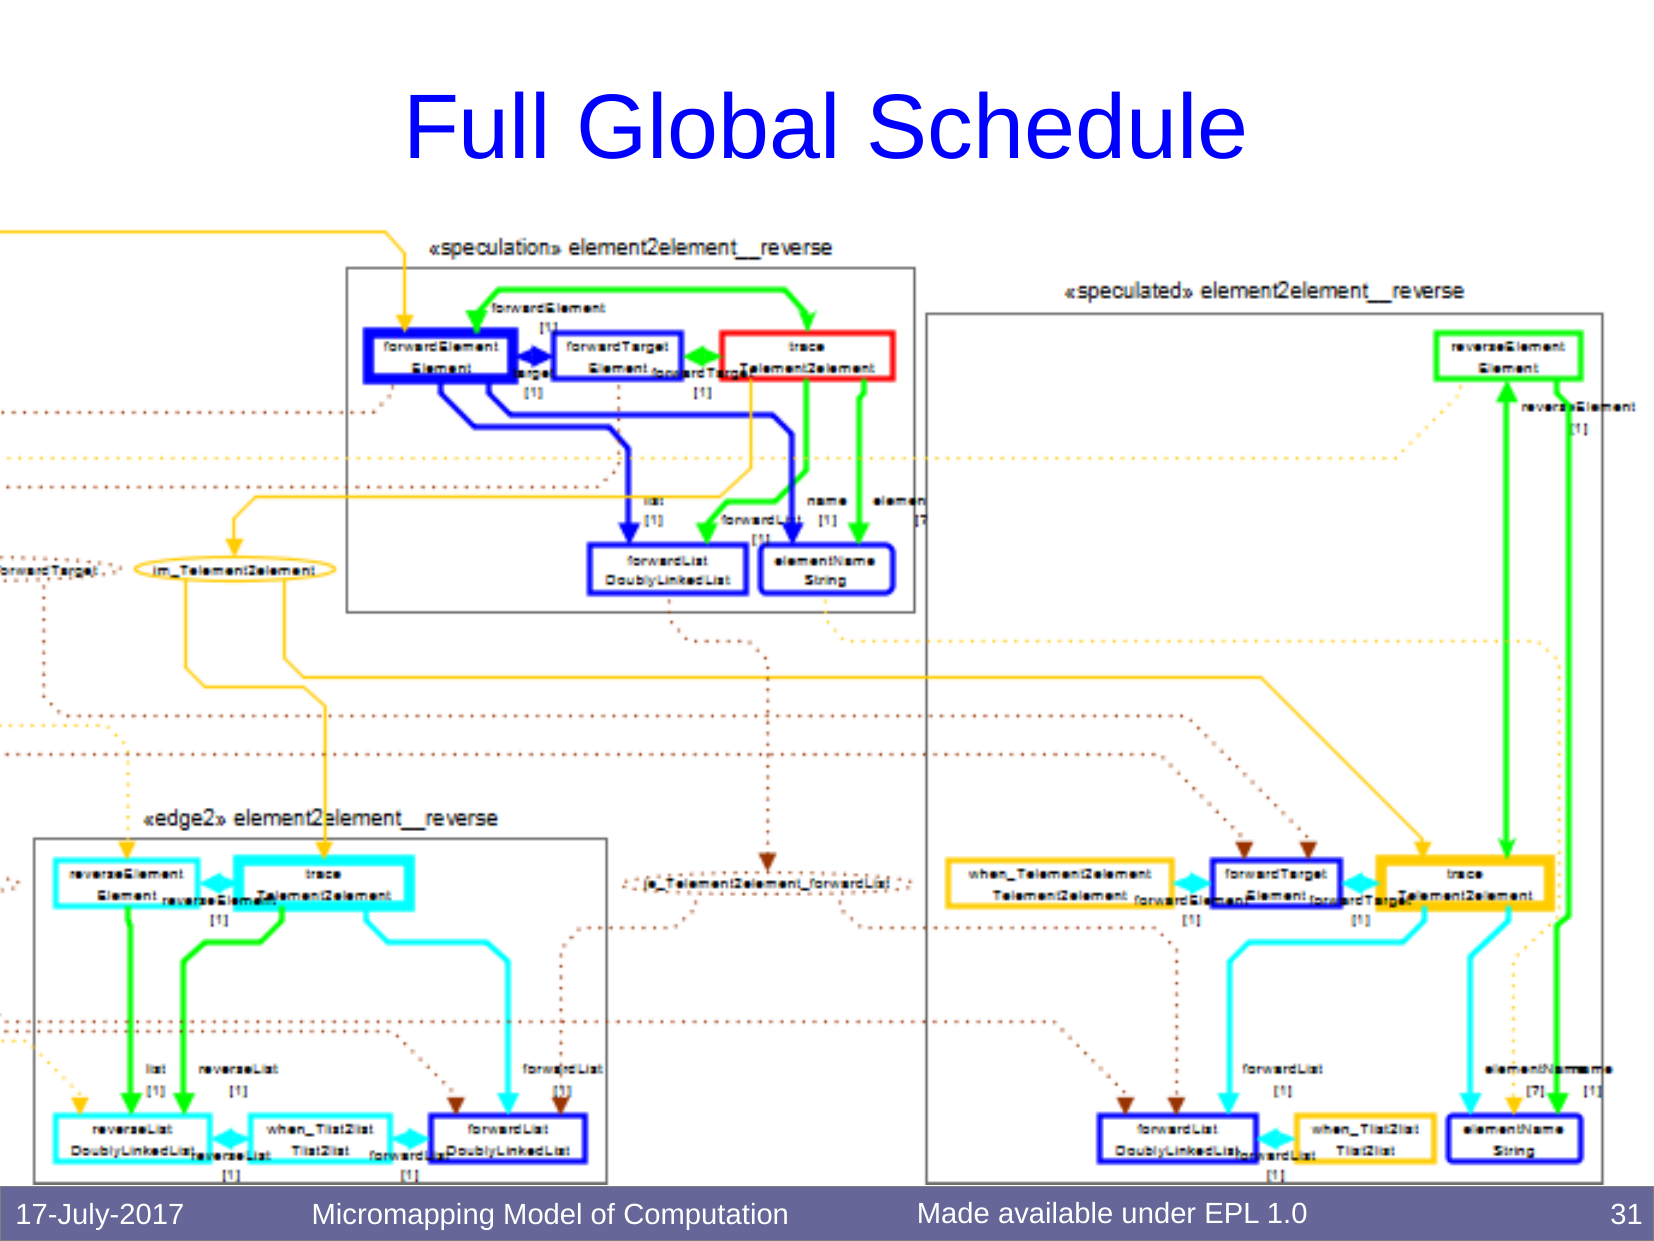

# Full Global Schedule
17-July-2017
Micromapping Model of Computation
31